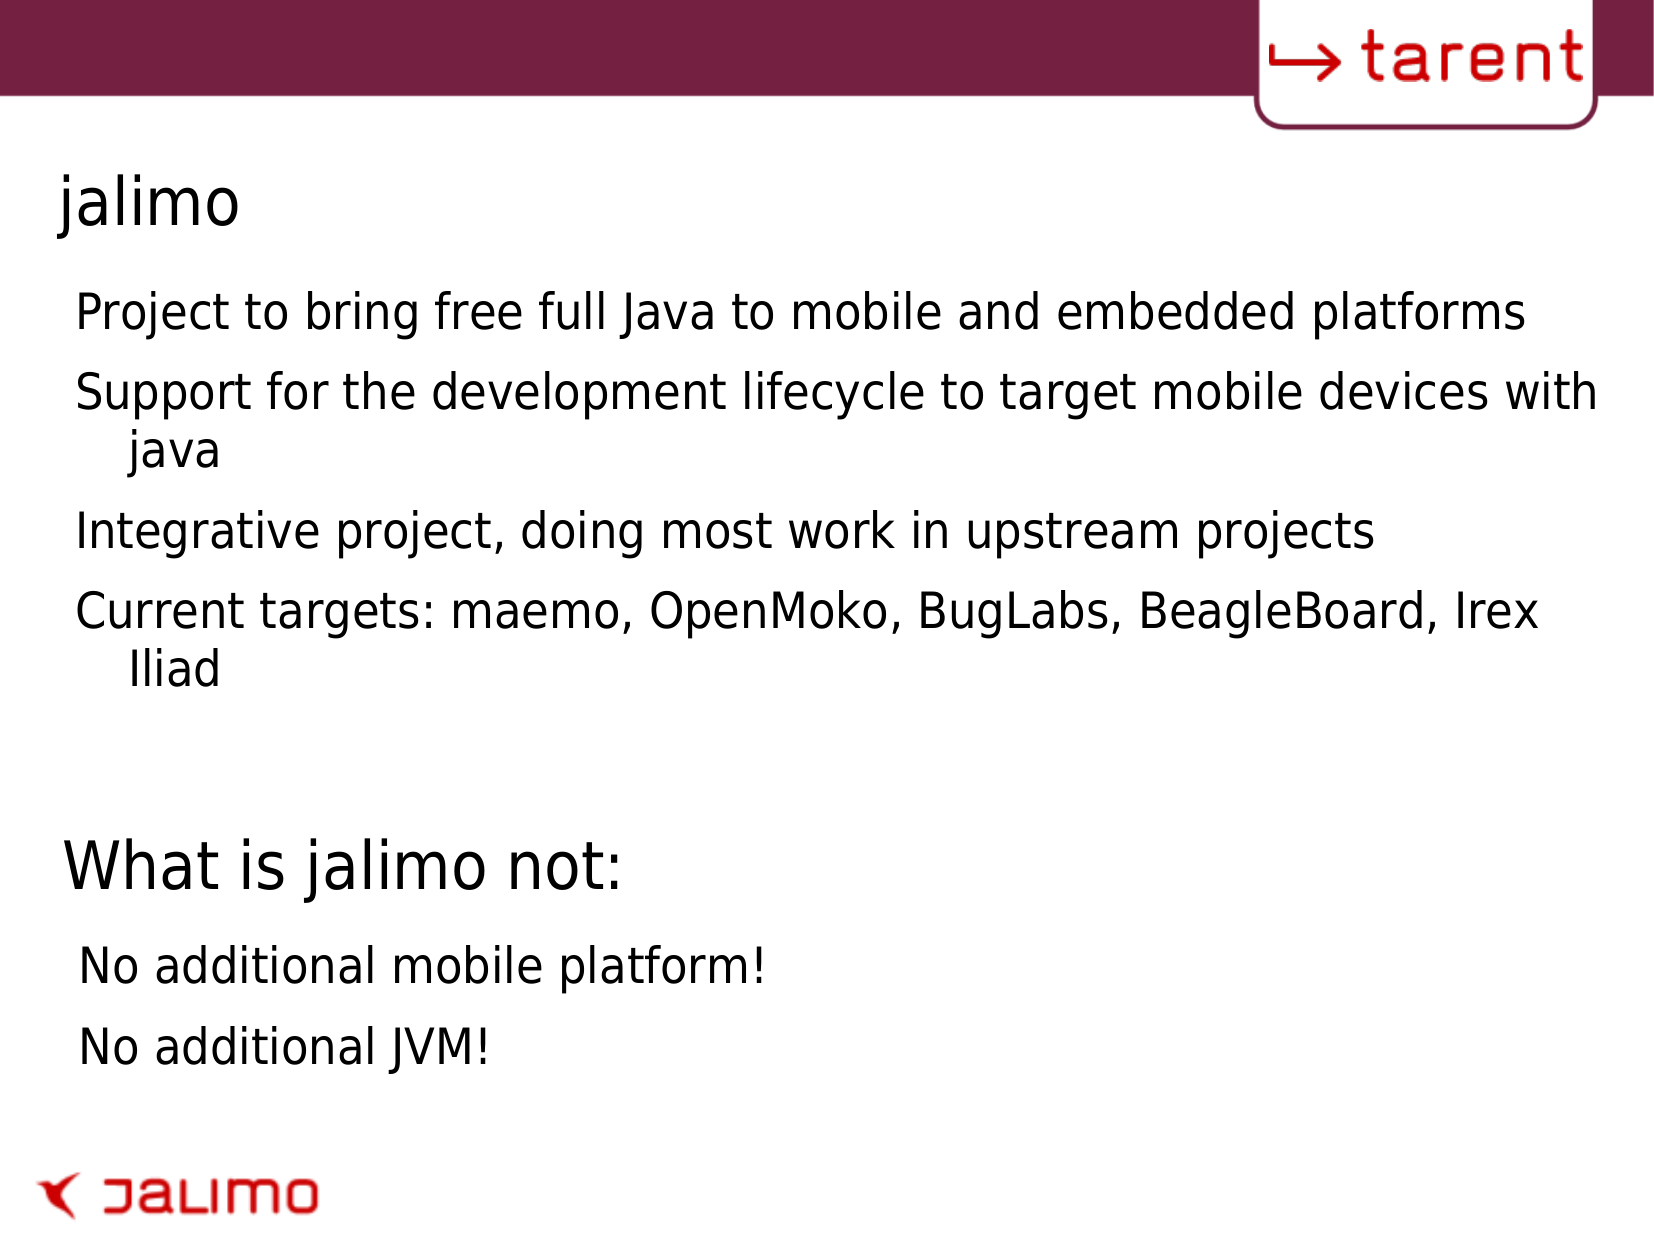

# jalimo
Project to bring free full Java to mobile and embedded platforms
Support for the development lifecycle to target mobile devices with java
Integrative project, doing most work in upstream projects
Current targets: maemo, OpenMoko, BugLabs, BeagleBoard, Irex Iliad
What is jalimo not:
No additional mobile platform!
No additional JVM!